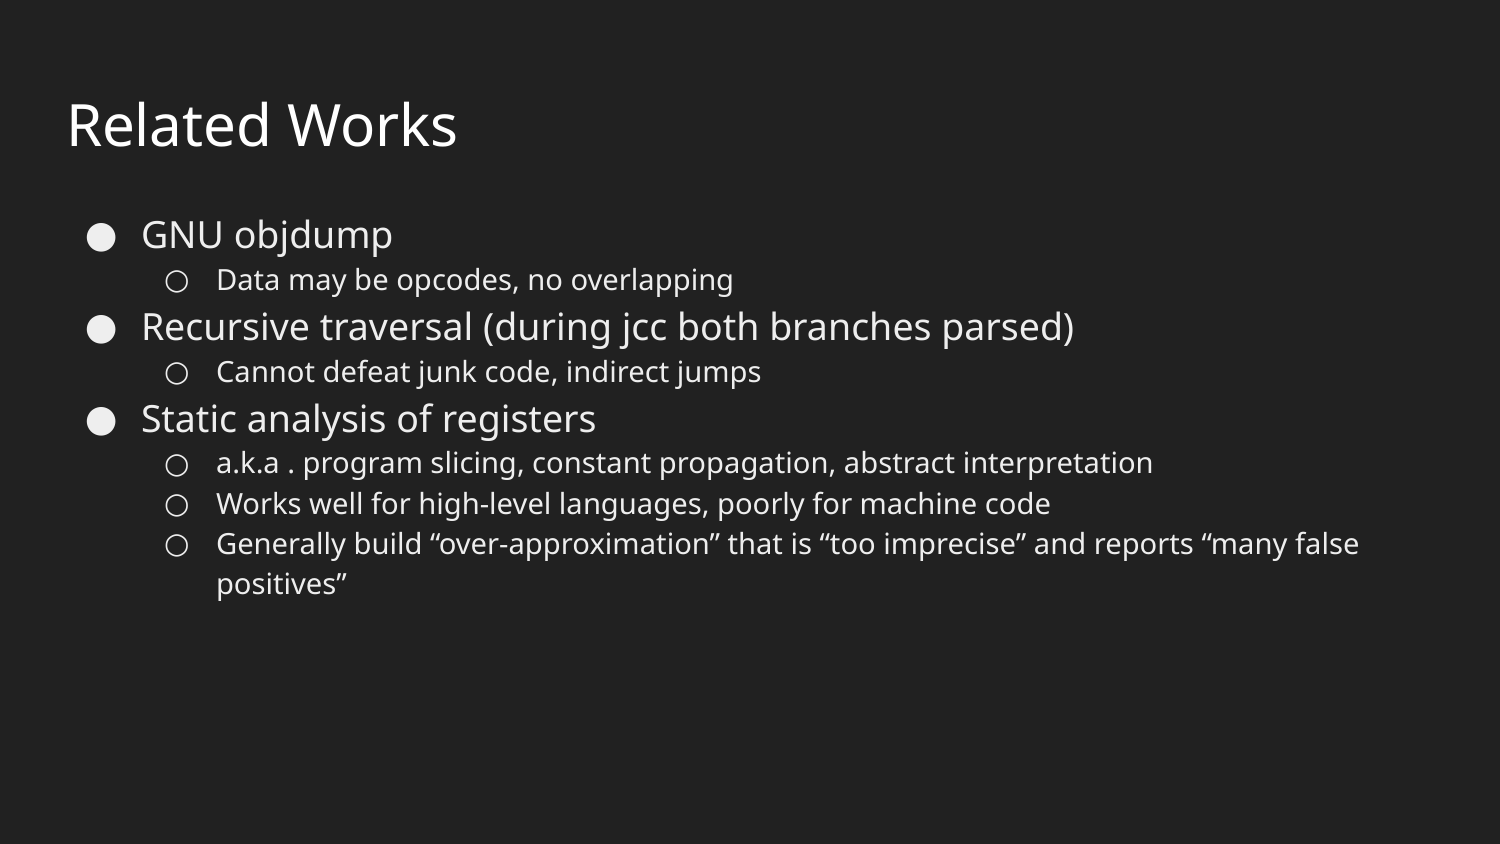

# Related Works
GNU objdump
Data may be opcodes, no overlapping
Recursive traversal (during jcc both branches parsed)
Cannot defeat junk code, indirect jumps
Static analysis of registers
a.k.a . program slicing, constant propagation, abstract interpretation
Works well for high-level languages, poorly for machine code
Generally build “over-approximation” that is “too imprecise” and reports “many false positives”